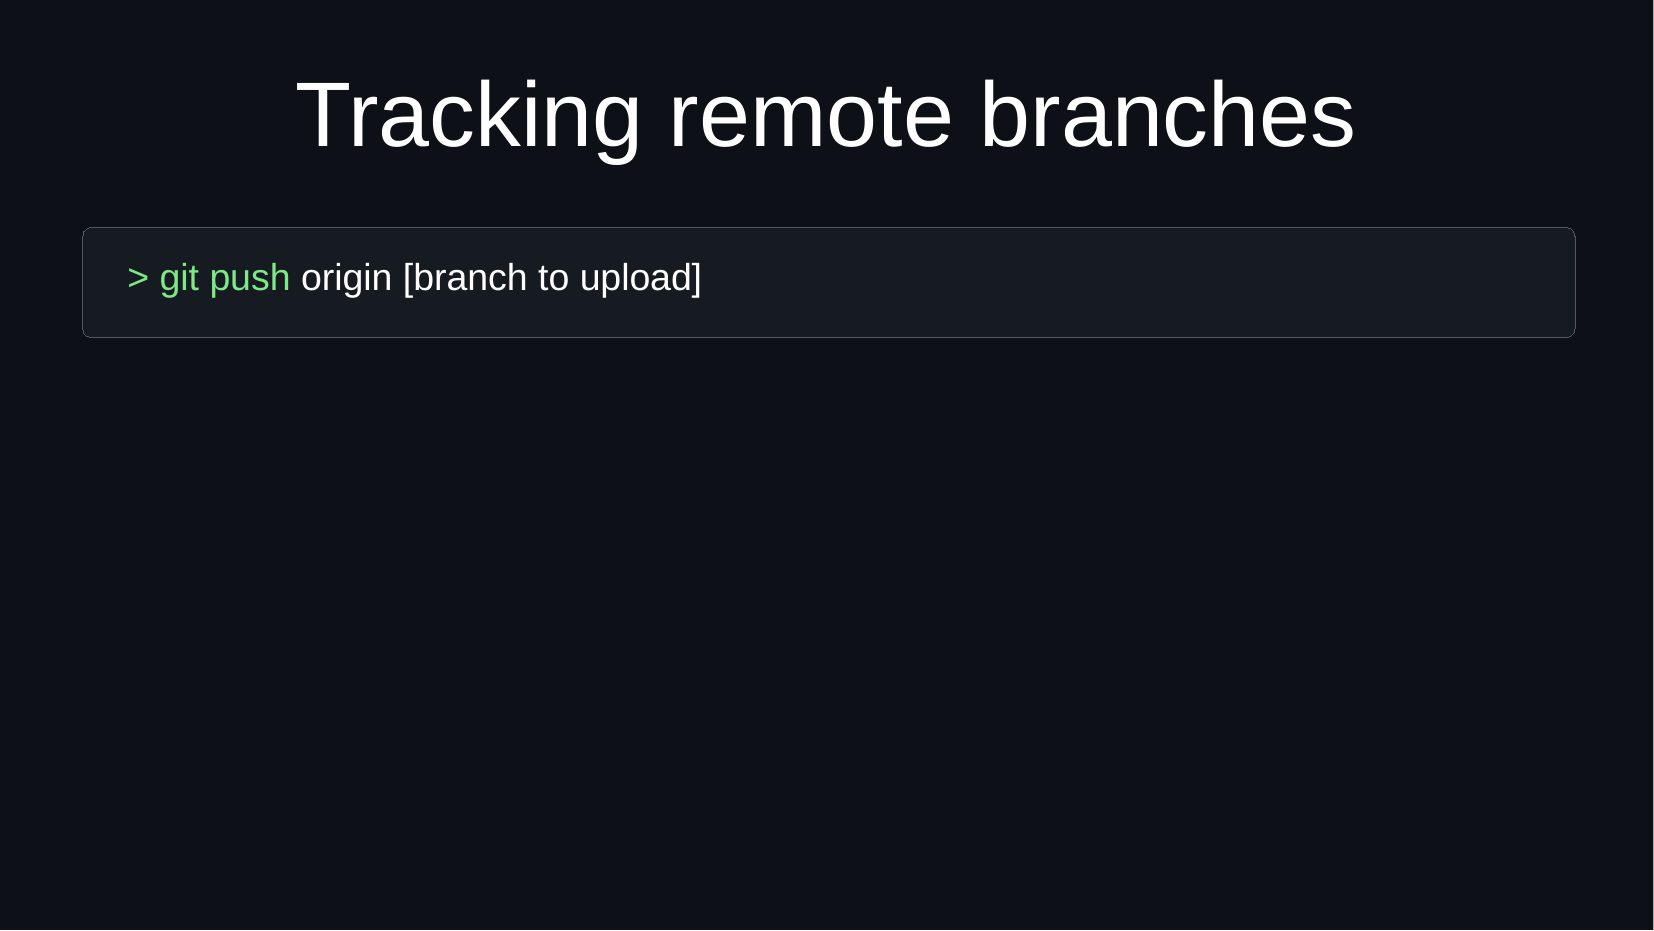

# Tracking remote branches
> git push origin [branch to upload]